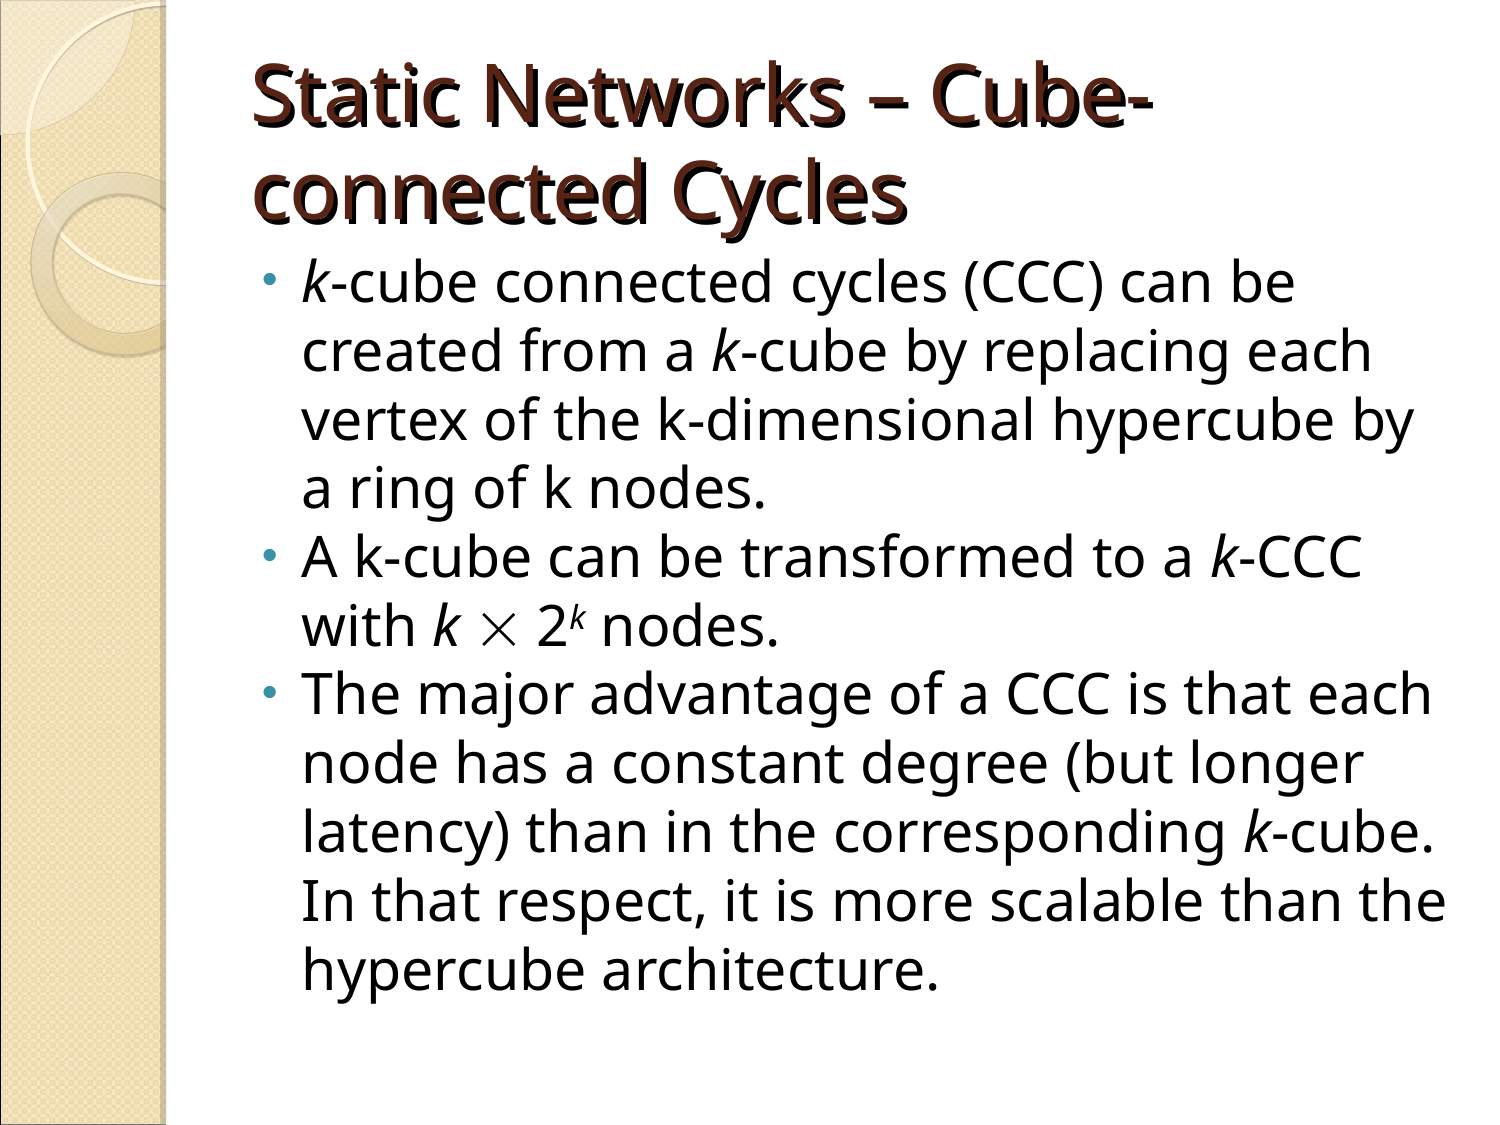

# Static Networks – Cube-connected Cycles
k-cube connected cycles (CCC) can be created from a k-cube by replacing each vertex of the k-dimensional hypercube by a ring of k nodes.
A k-cube can be transformed to a k-CCC with k  2k nodes.
The major advantage of a CCC is that each node has a constant degree (but longer latency) than in the corresponding k-cube. In that respect, it is more scalable than the hypercube architecture.